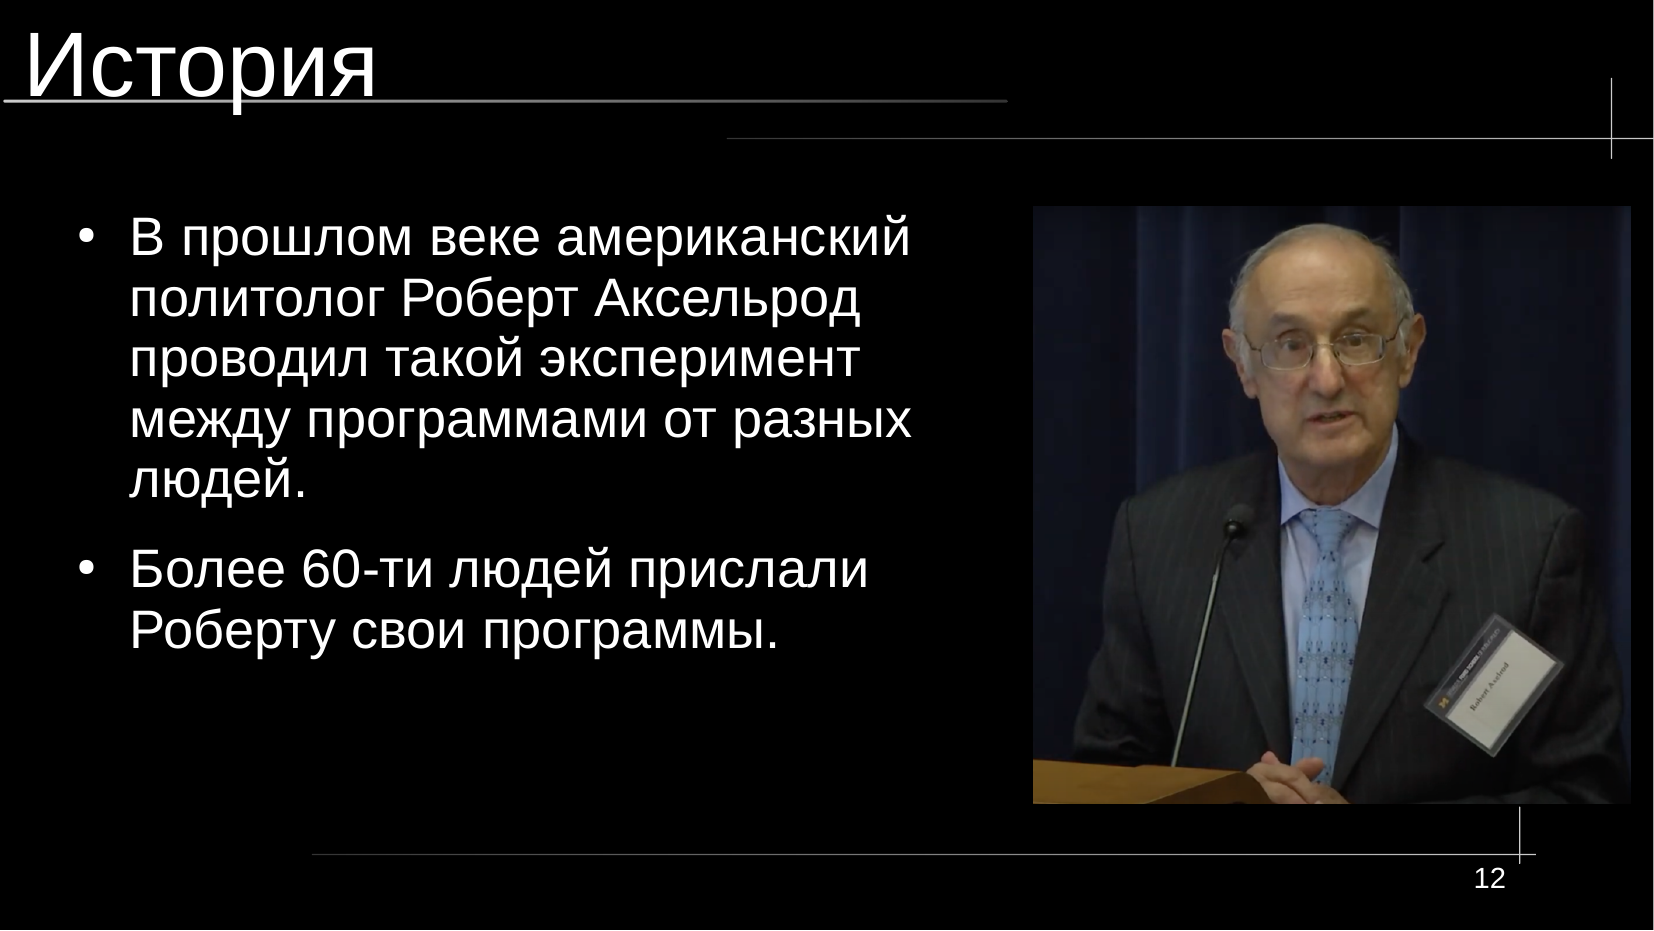

# История
В прошлом веке американский политолог Роберт Аксельрод проводил такой эксперимент между программами от разных людей.
Более 60-ти людей прислали Роберту свои программы.
12